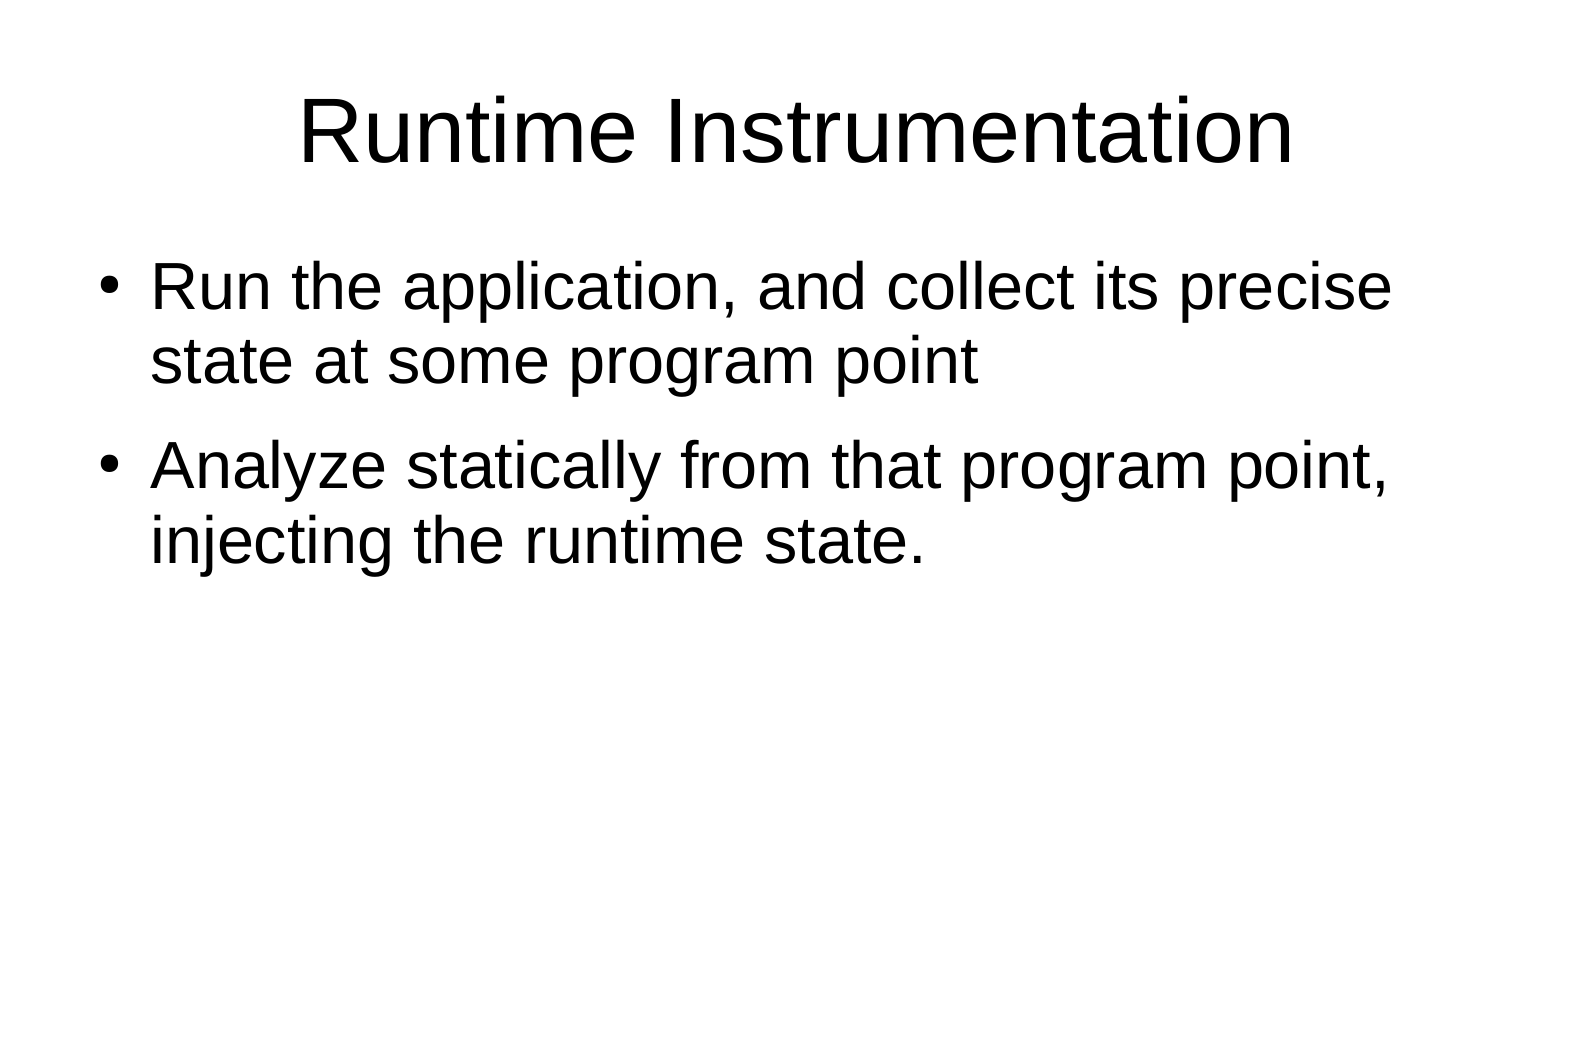

# Runtime Instrumentation
Run the application, and collect its precise state at some program point
Analyze statically from that program point, injecting the runtime state.